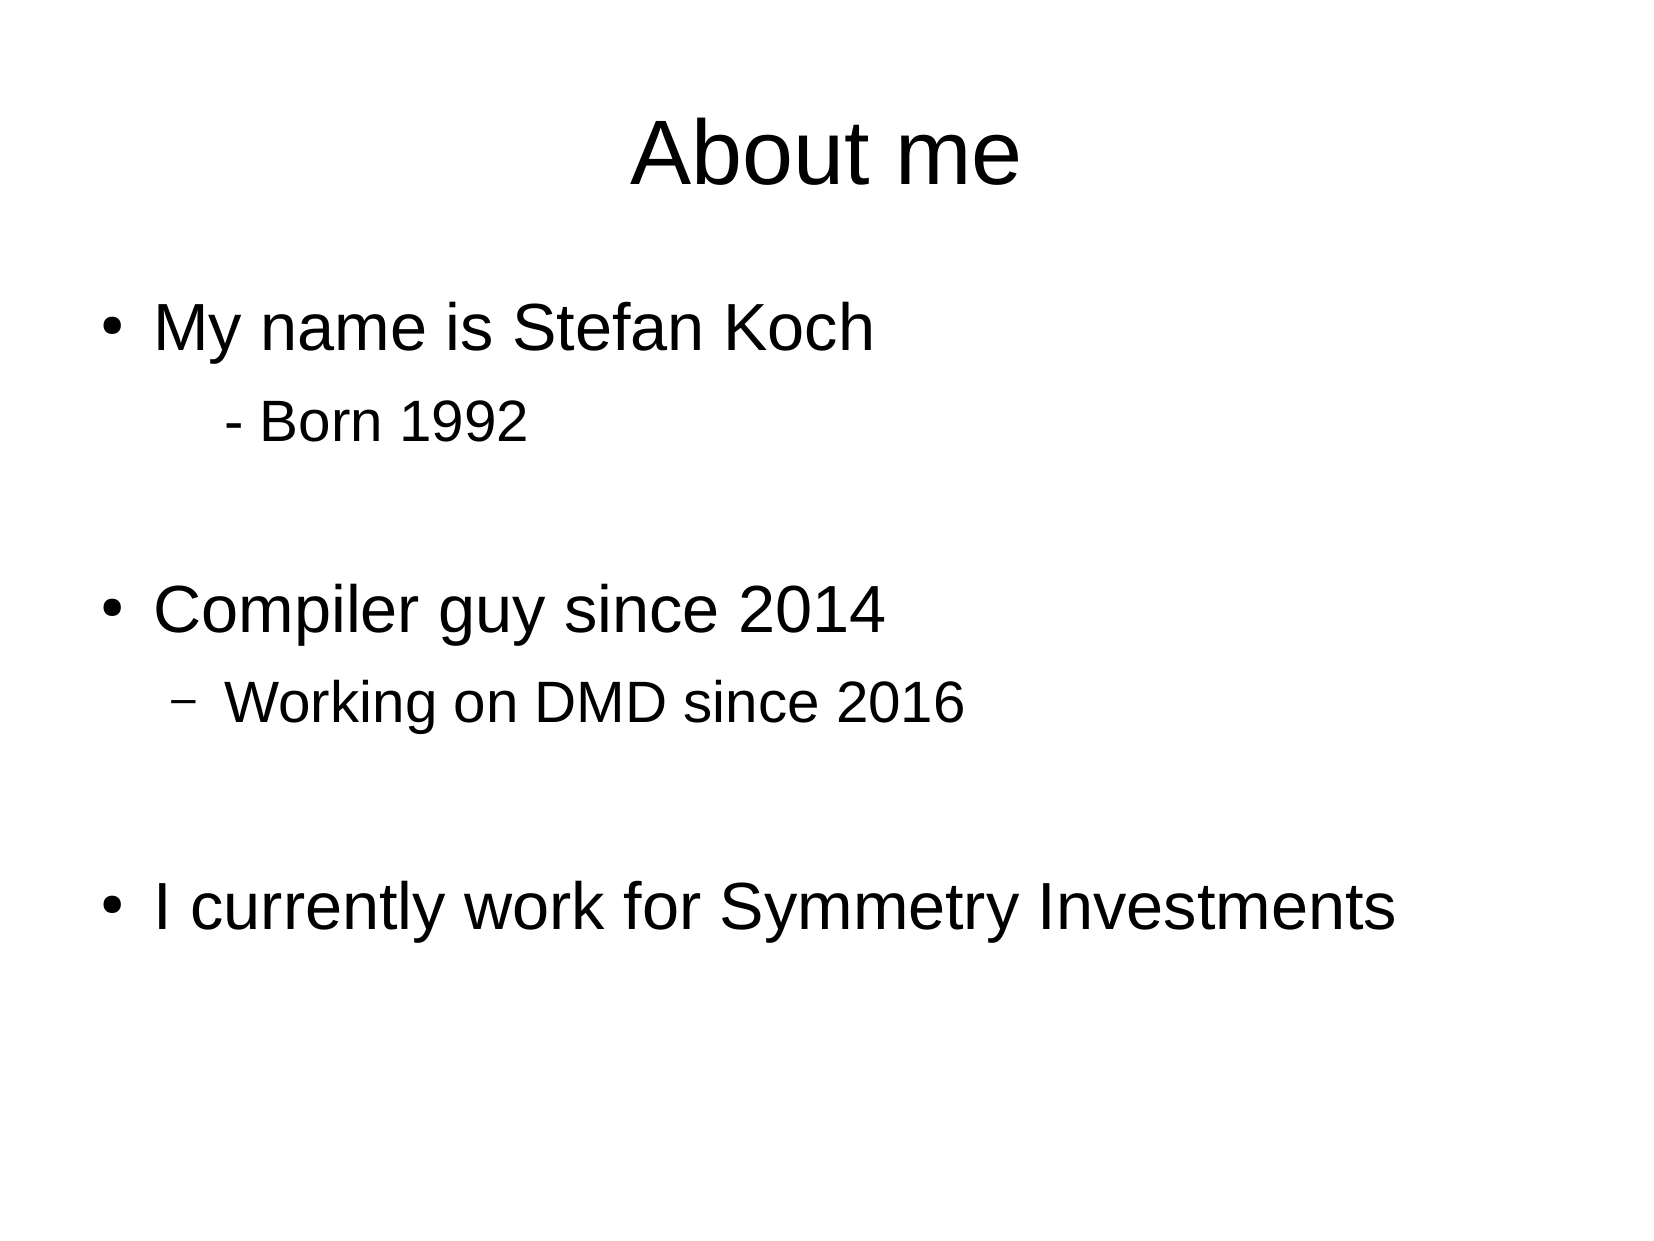

# About me
My name is Stefan Koch
- Born 1992
Compiler guy since 2014
Working on DMD since 2016
I currently work for Symmetry Investments